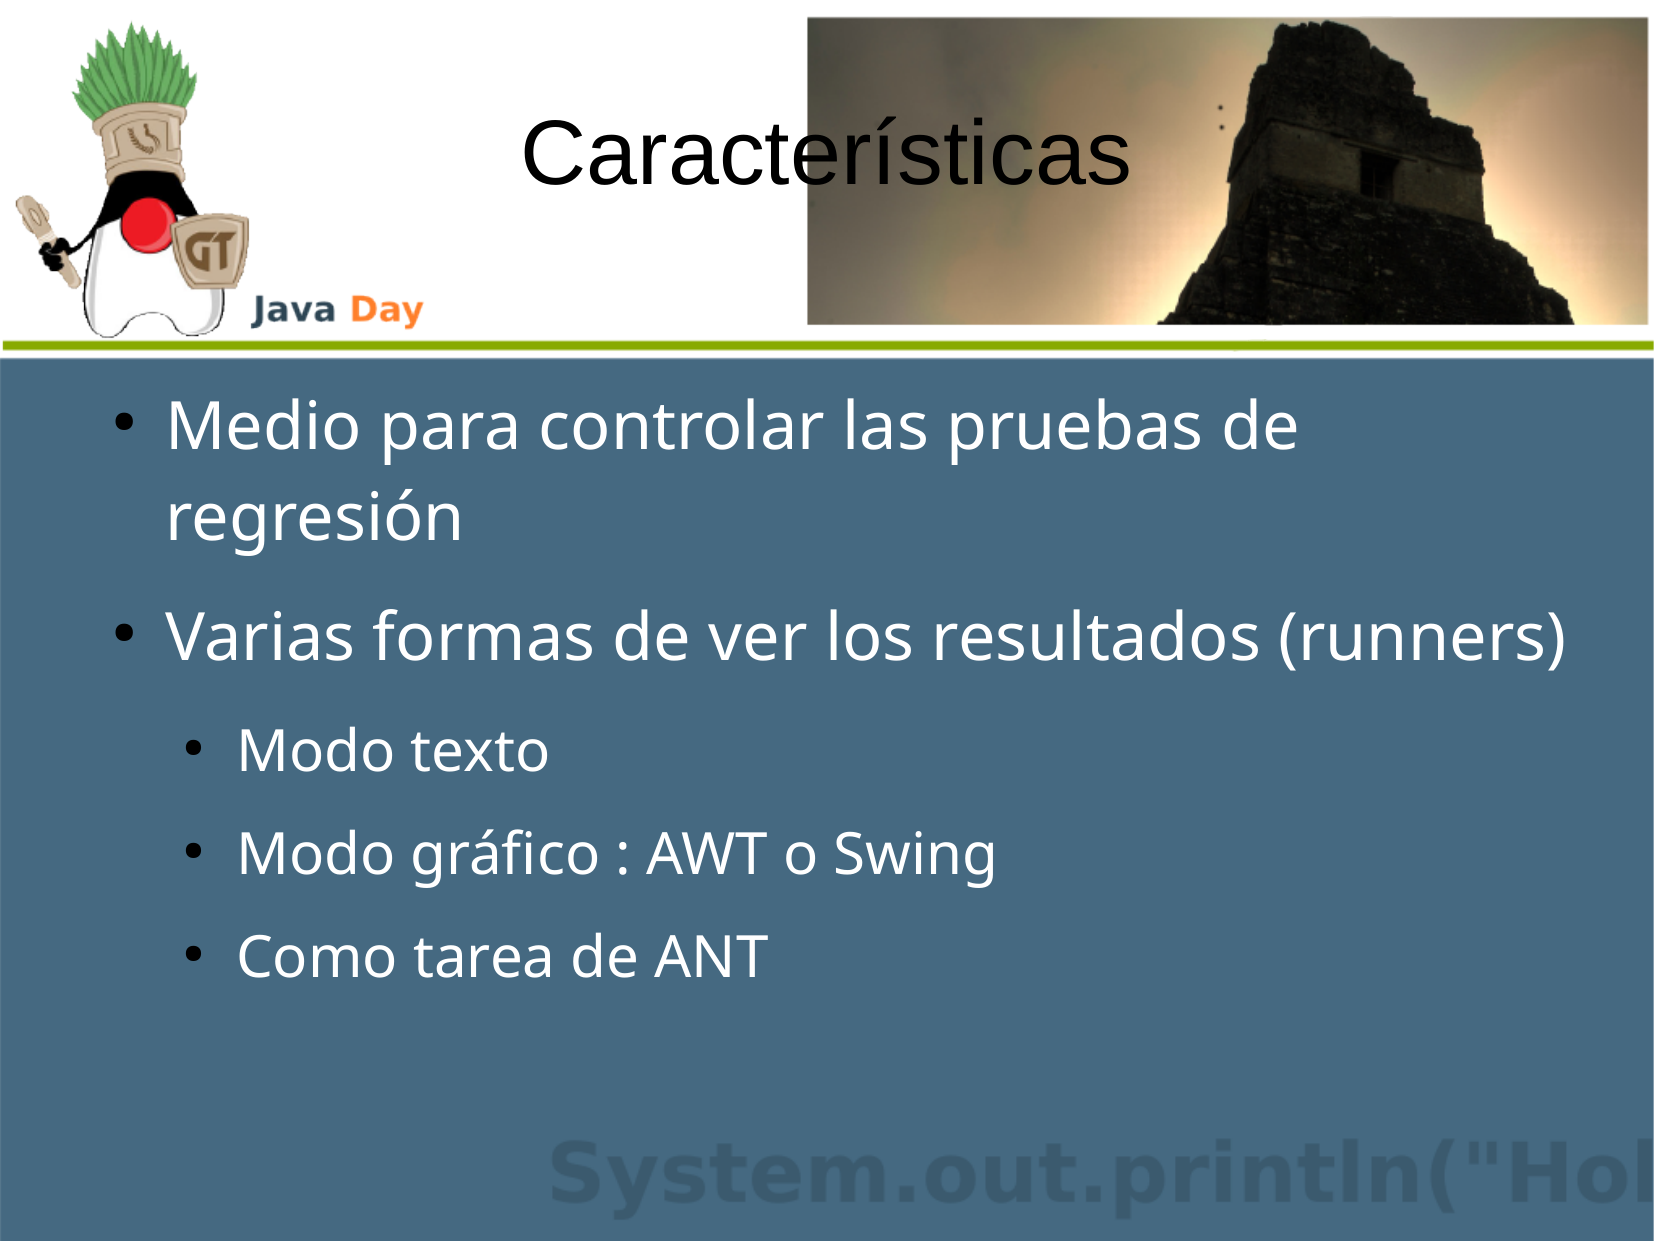

# Características
Medio para controlar las pruebas de regresión
Varias formas de ver los resultados (runners)
Modo texto
Modo gráfico : AWT o Swing
Como tarea de ANT